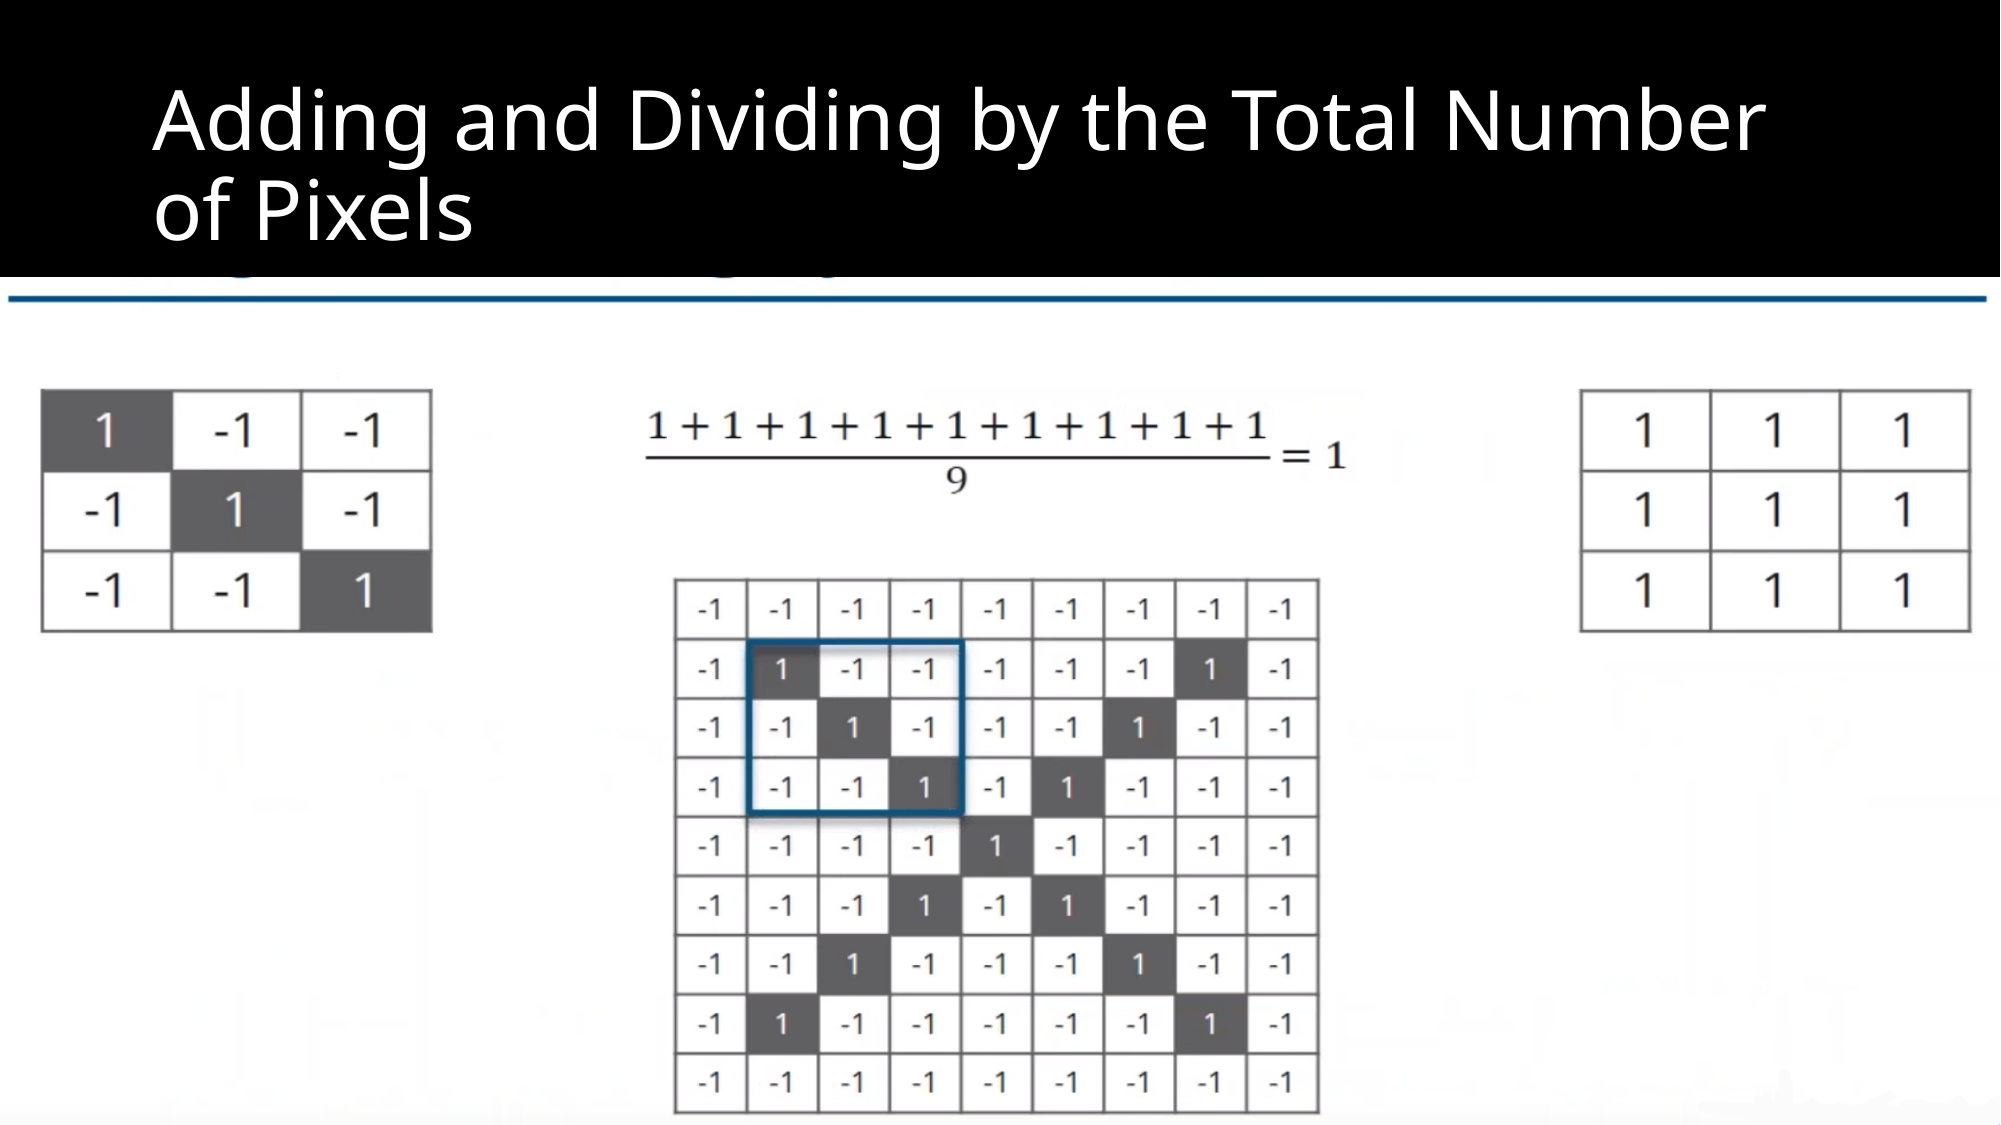

Adding and Dividing by the Total Number of Pixels